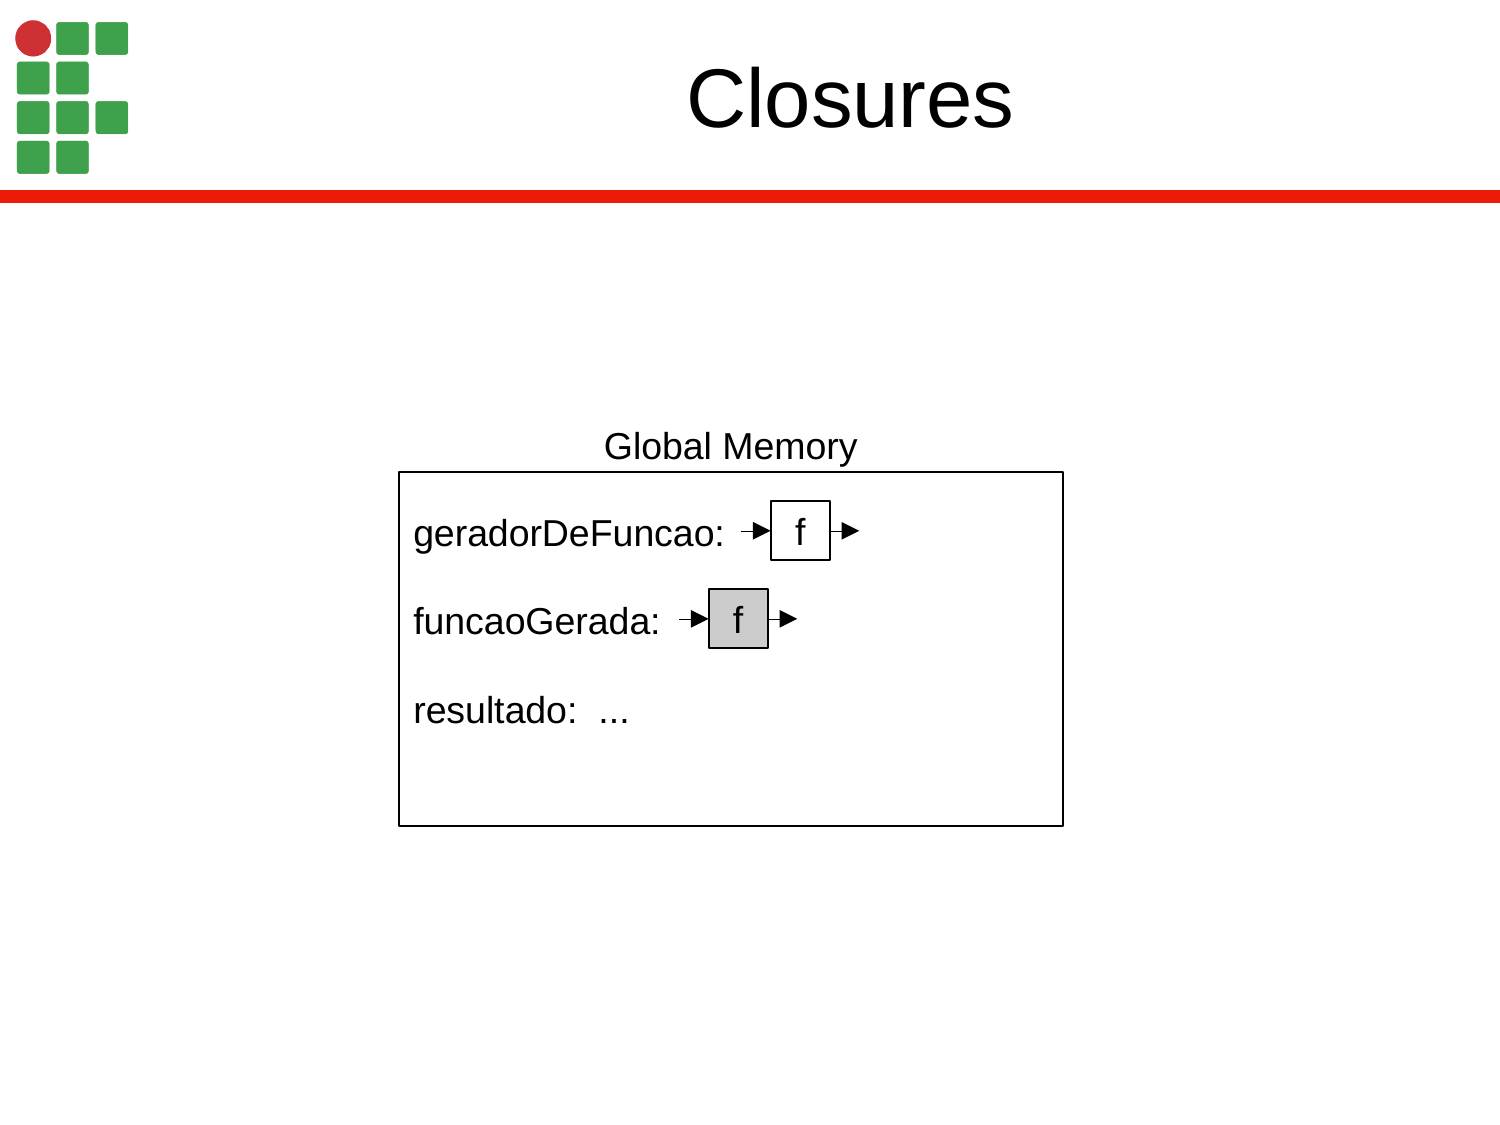

# Closures
Global Memory
geradorDeFuncao:
f
f
funcaoGerada:
resultado: ...